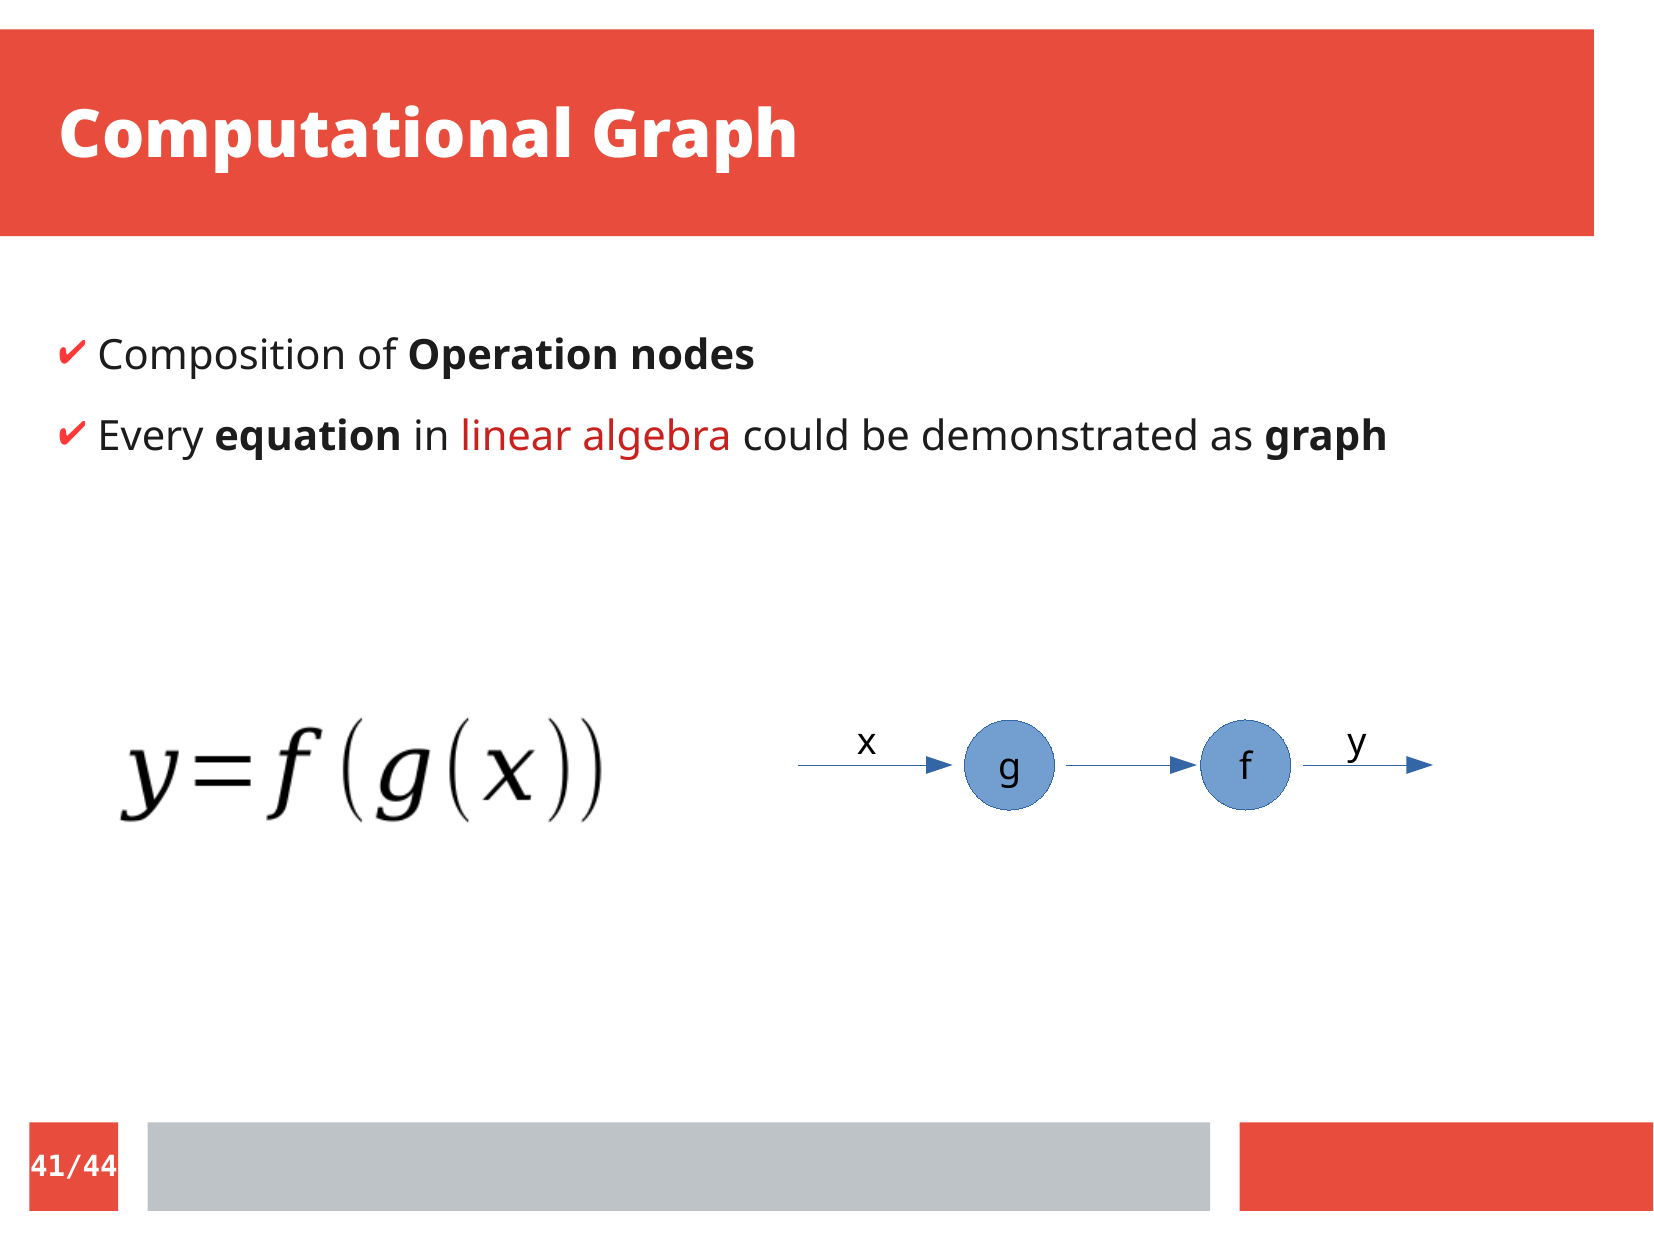

# Computational Graph
 Composition of Operation nodes
 Every equation in linear algebra could be demonstrated as graph
x
y
f
g
41